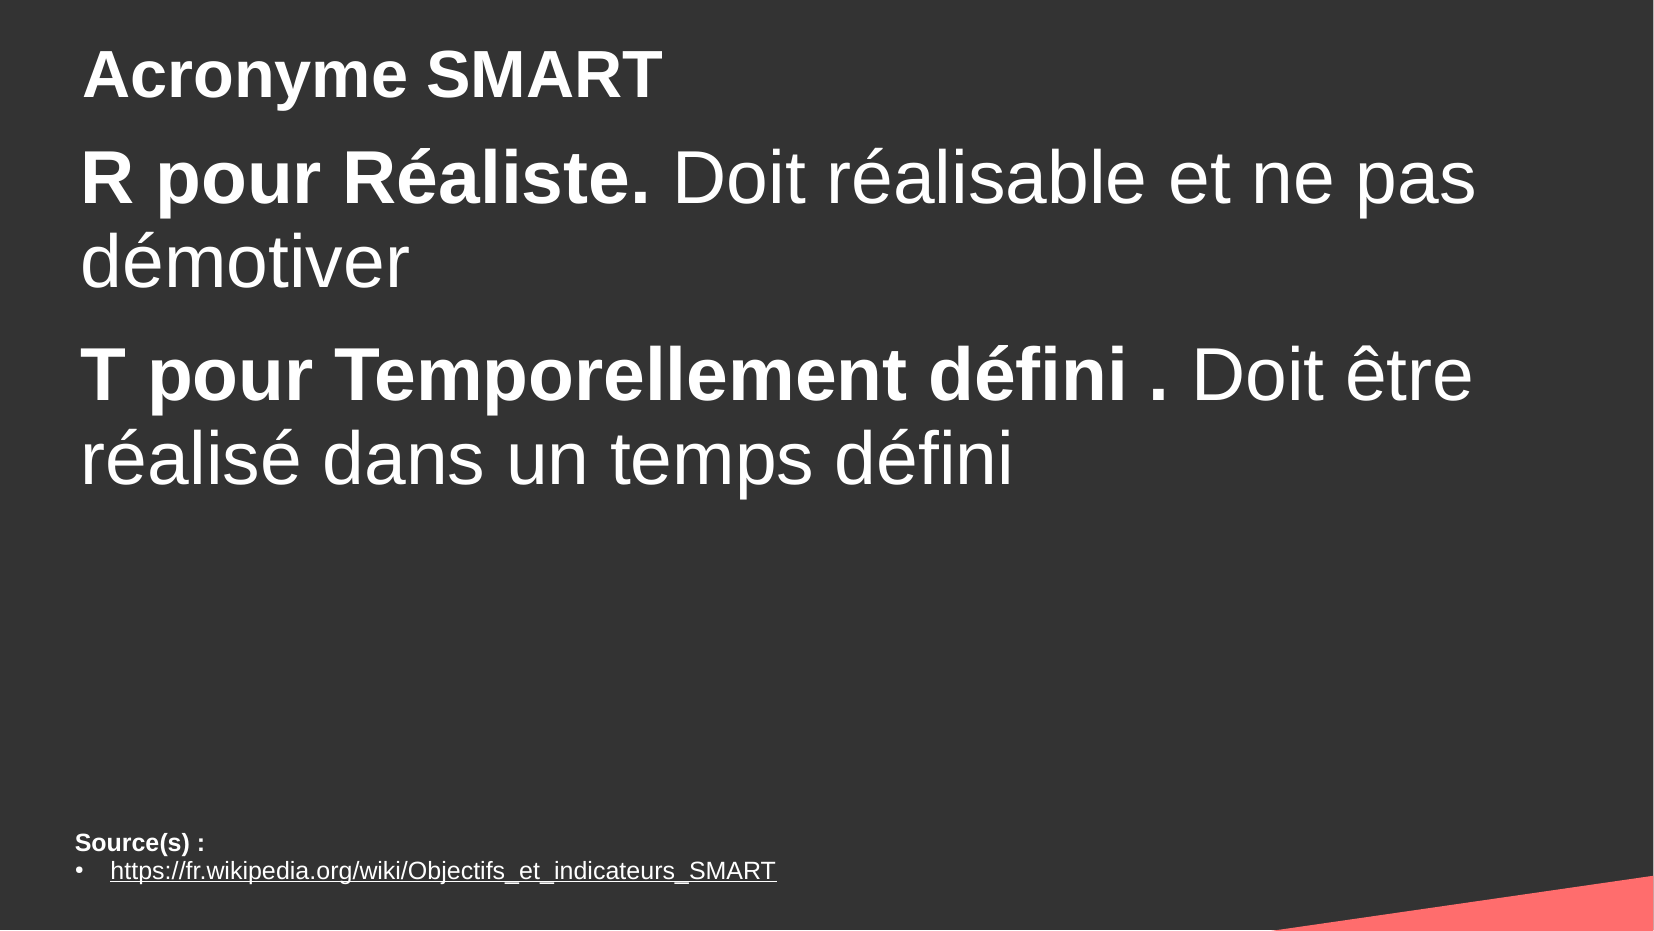

# Acronyme SMART
R pour Réaliste. Doit réalisable et ne pas démotiver
T pour Temporellement défini . Doit être réalisé dans un temps défini
Source(s) :
https://fr.wikipedia.org/wiki/Objectifs_et_indicateurs_SMART